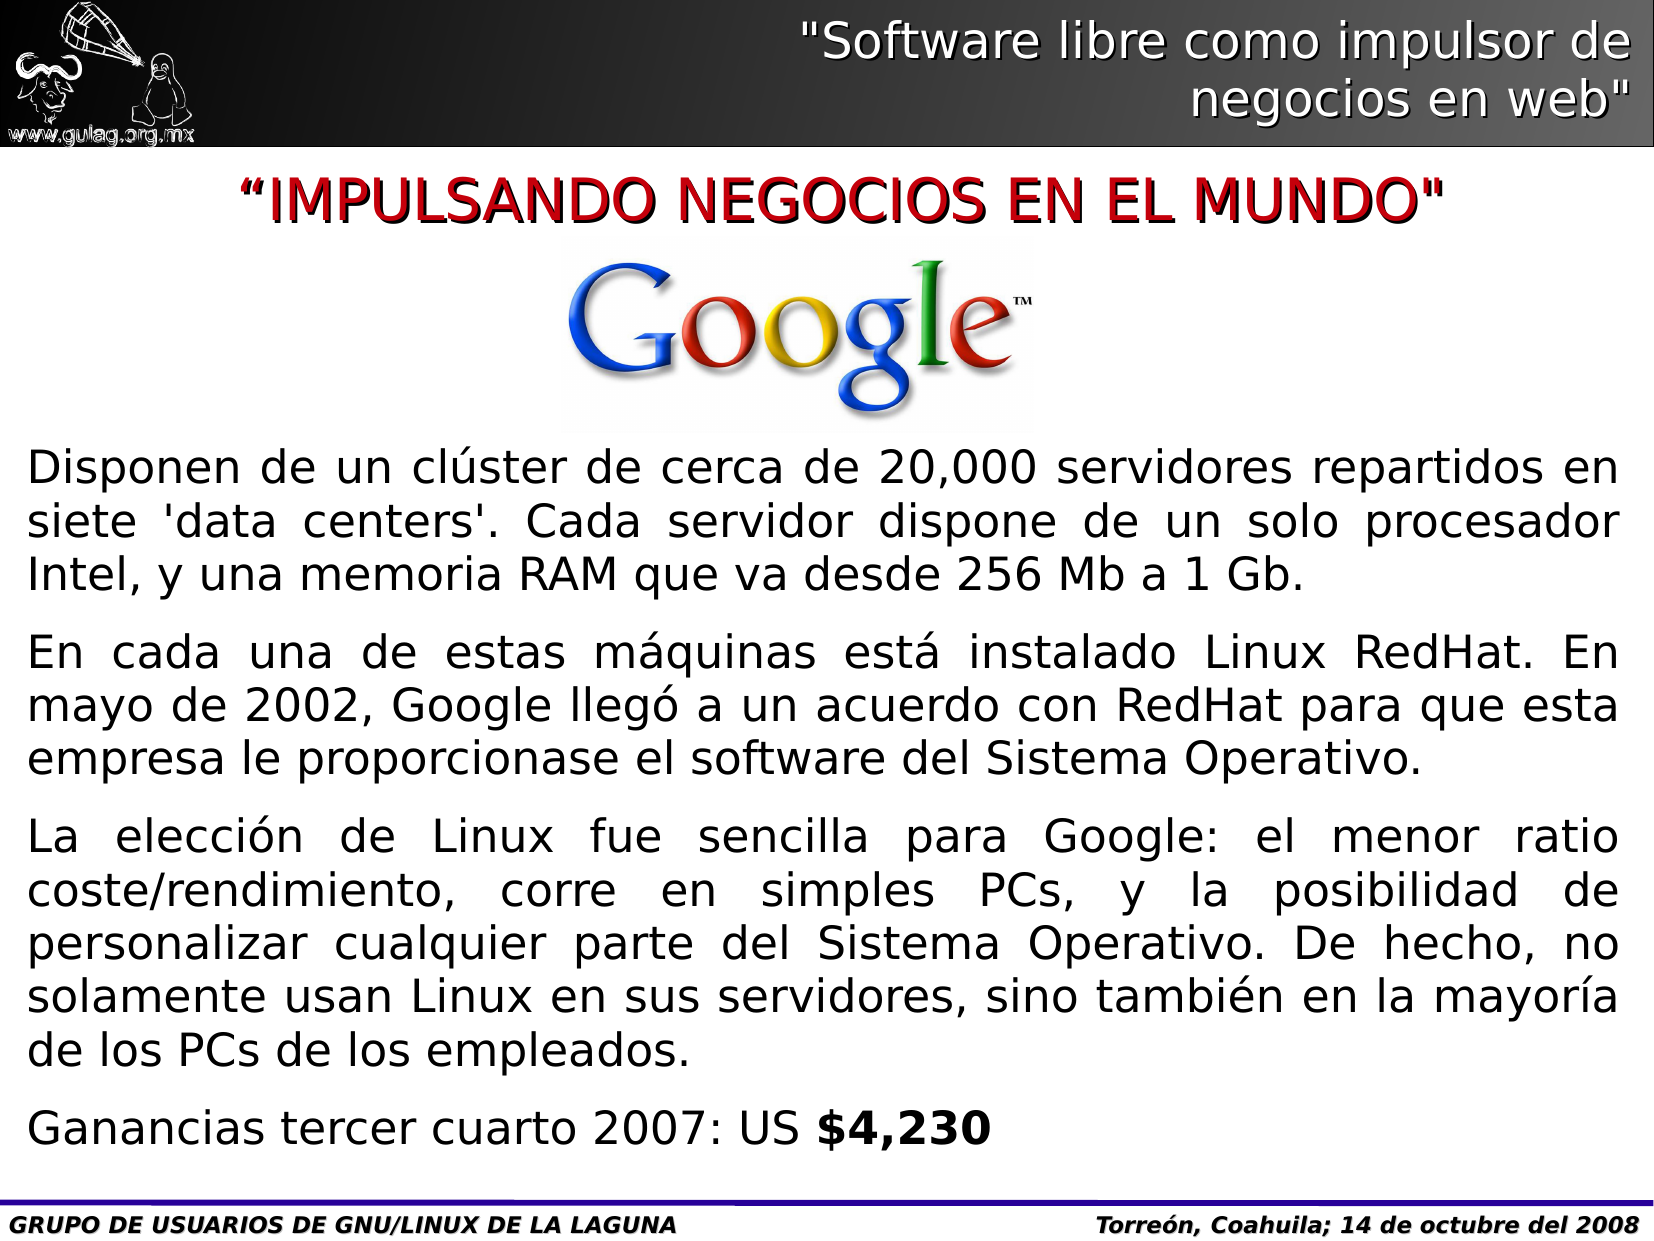

"Software libre como impulsor de negocios en web"
GRUPO DE USUARIOS DE GNU/LINUX DE LA LAGUNA
Torreón, Coahuila; 14 de octubre del 2008
“IMPULSANDO NEGOCIOS EN EL MUNDO"
Disponen de un clúster de cerca de 20,000 servidores repartidos en siete 'data centers'. Cada servidor dispone de un solo procesador Intel, y una memoria RAM que va desde 256 Mb a 1 Gb.
En cada una de estas máquinas está instalado Linux RedHat. En mayo de 2002, Google llegó a un acuerdo con RedHat para que esta empresa le proporcionase el software del Sistema Operativo.
La elección de Linux fue sencilla para Google: el menor ratio coste/rendimiento, corre en simples PCs, y la posibilidad de personalizar cualquier parte del Sistema Operativo. De hecho, no solamente usan Linux en sus servidores, sino también en la mayoría de los PCs de los empleados.
Ganancias tercer cuarto 2007: US $4,230